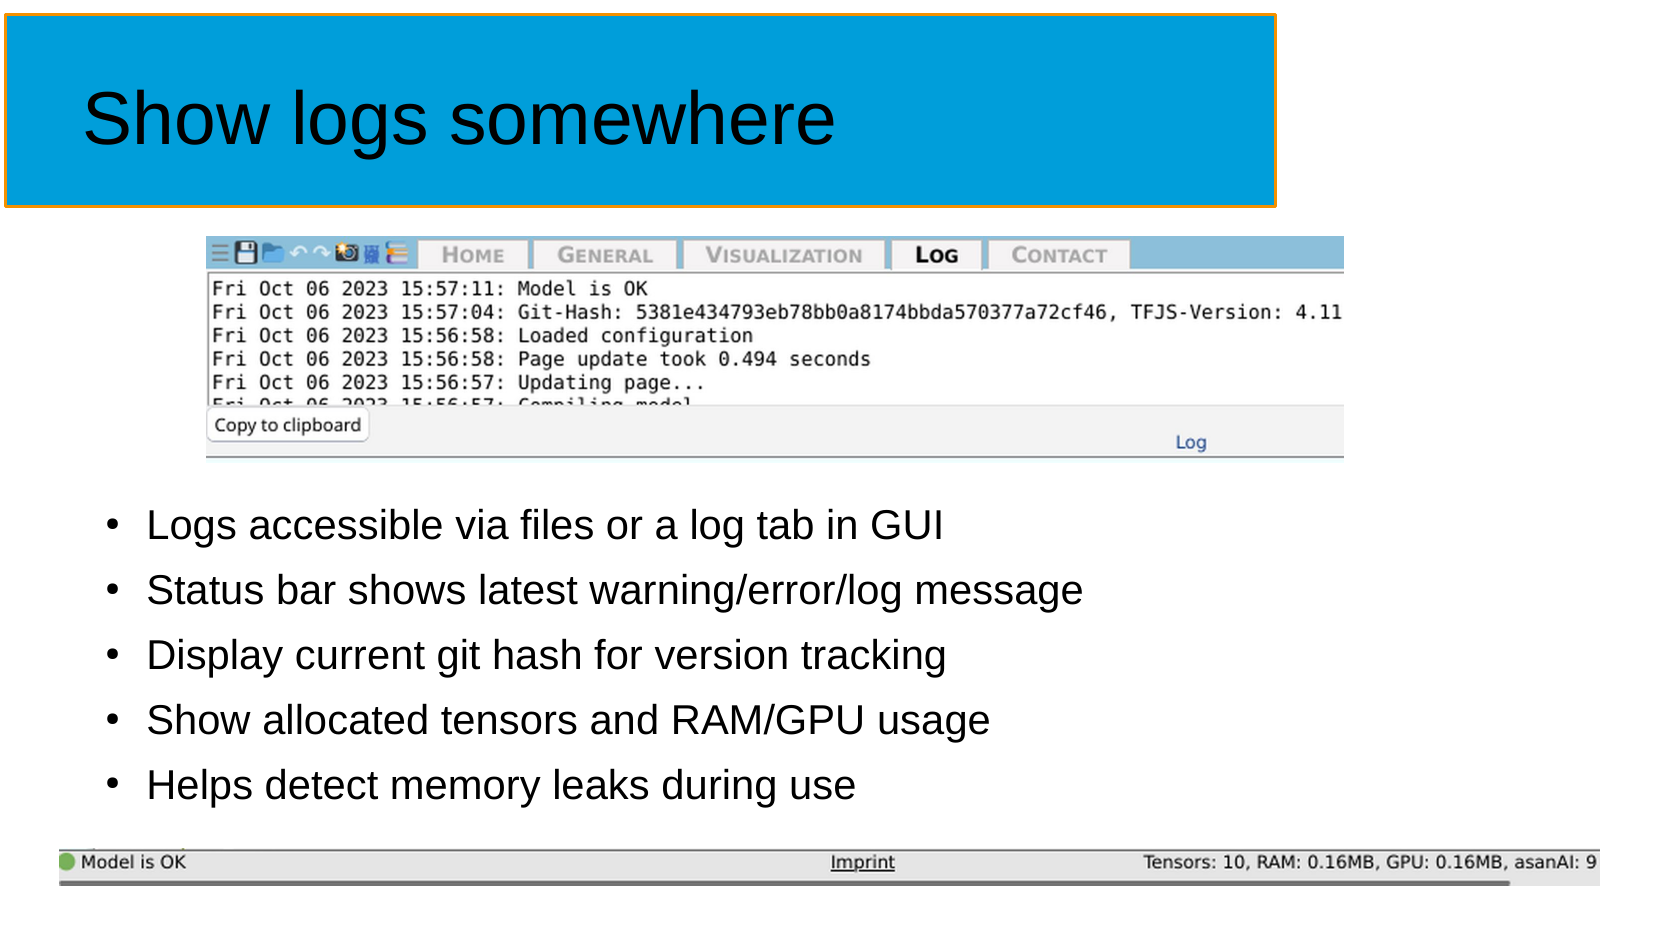

# Show logs somewhere
Logs accessible via files or a log tab in GUI
Status bar shows latest warning/error/log message
Display current git hash for version tracking
Show allocated tensors and RAM/GPU usage
Helps detect memory leaks during use